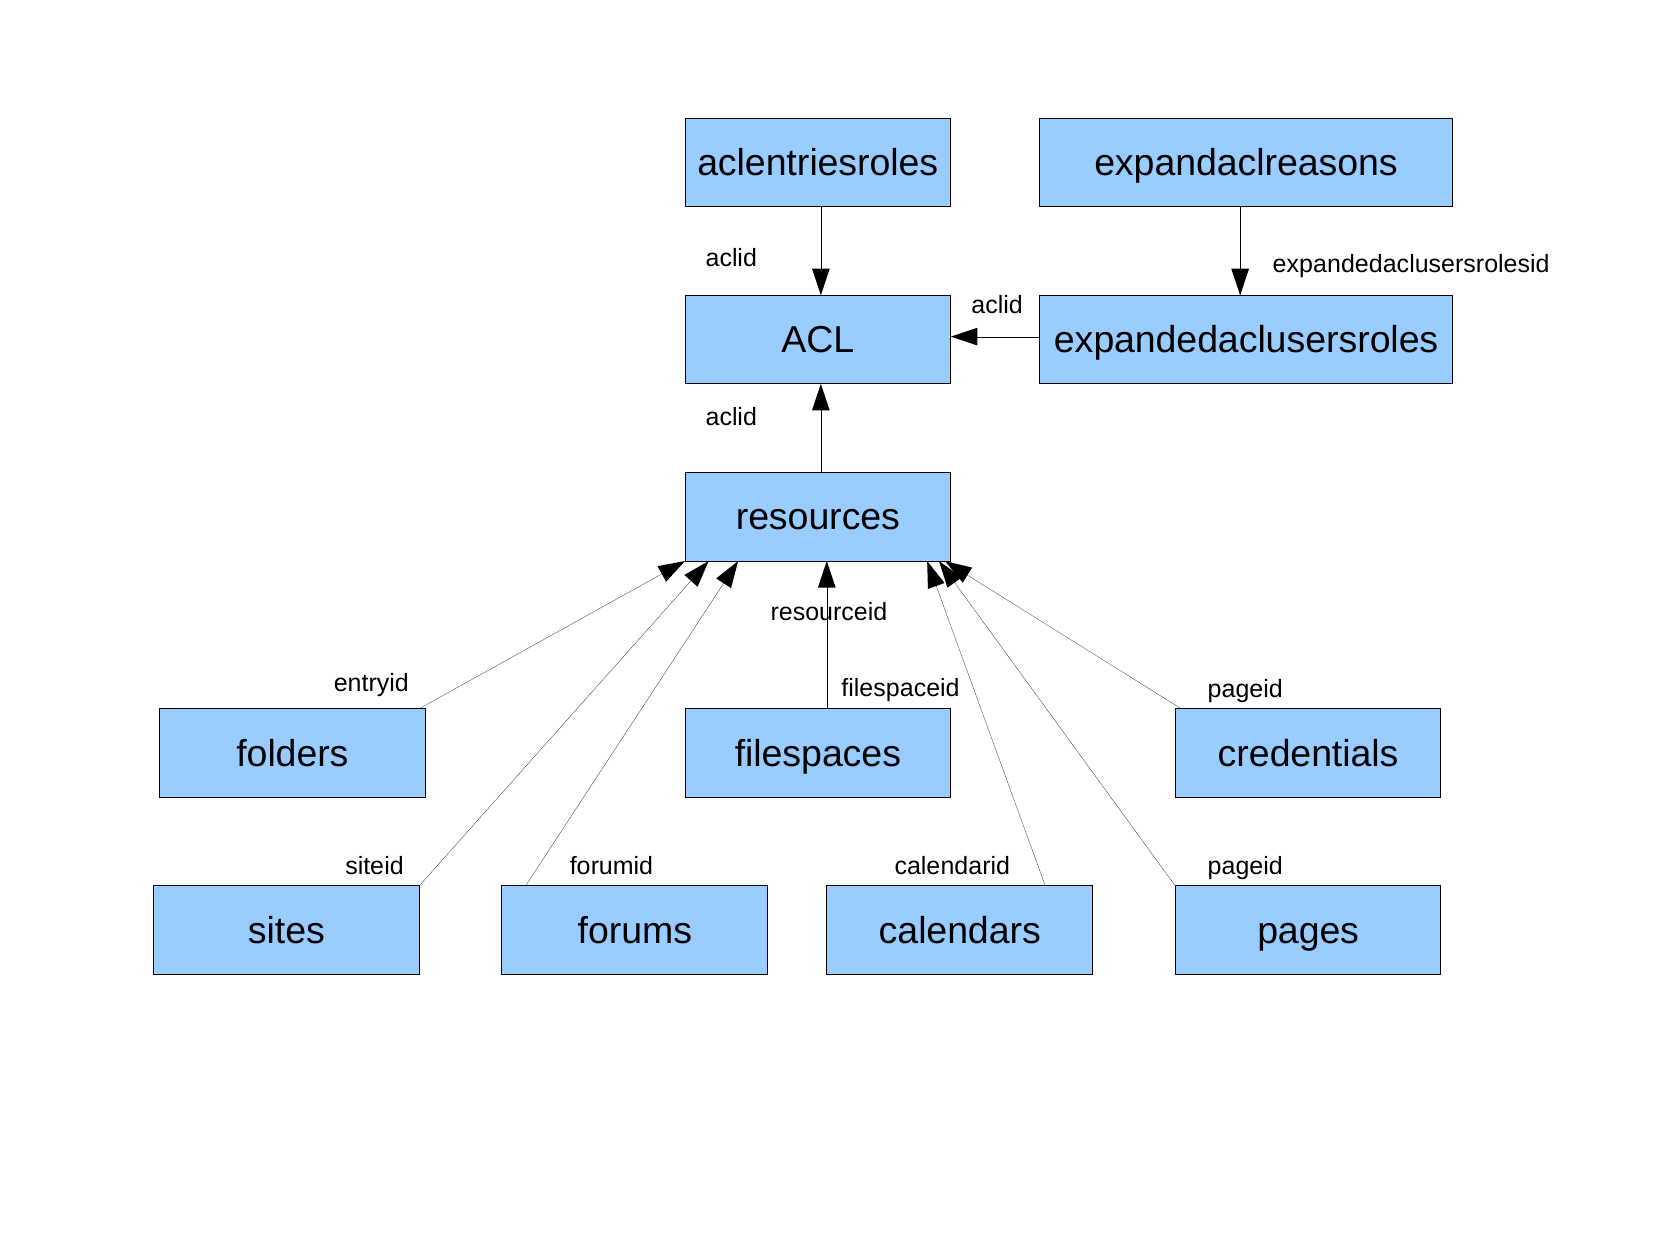

aclentriesroles
expandaclreasons
aclid
expandedaclusersrolesid
aclid
ACL
expandedaclusersroles
aclid
resources
resourceid
entryid
filespaceid
pageid
folders
filespaces
credentials
siteid
forumid
calendarid
pageid
sites
forums
calendars
pages